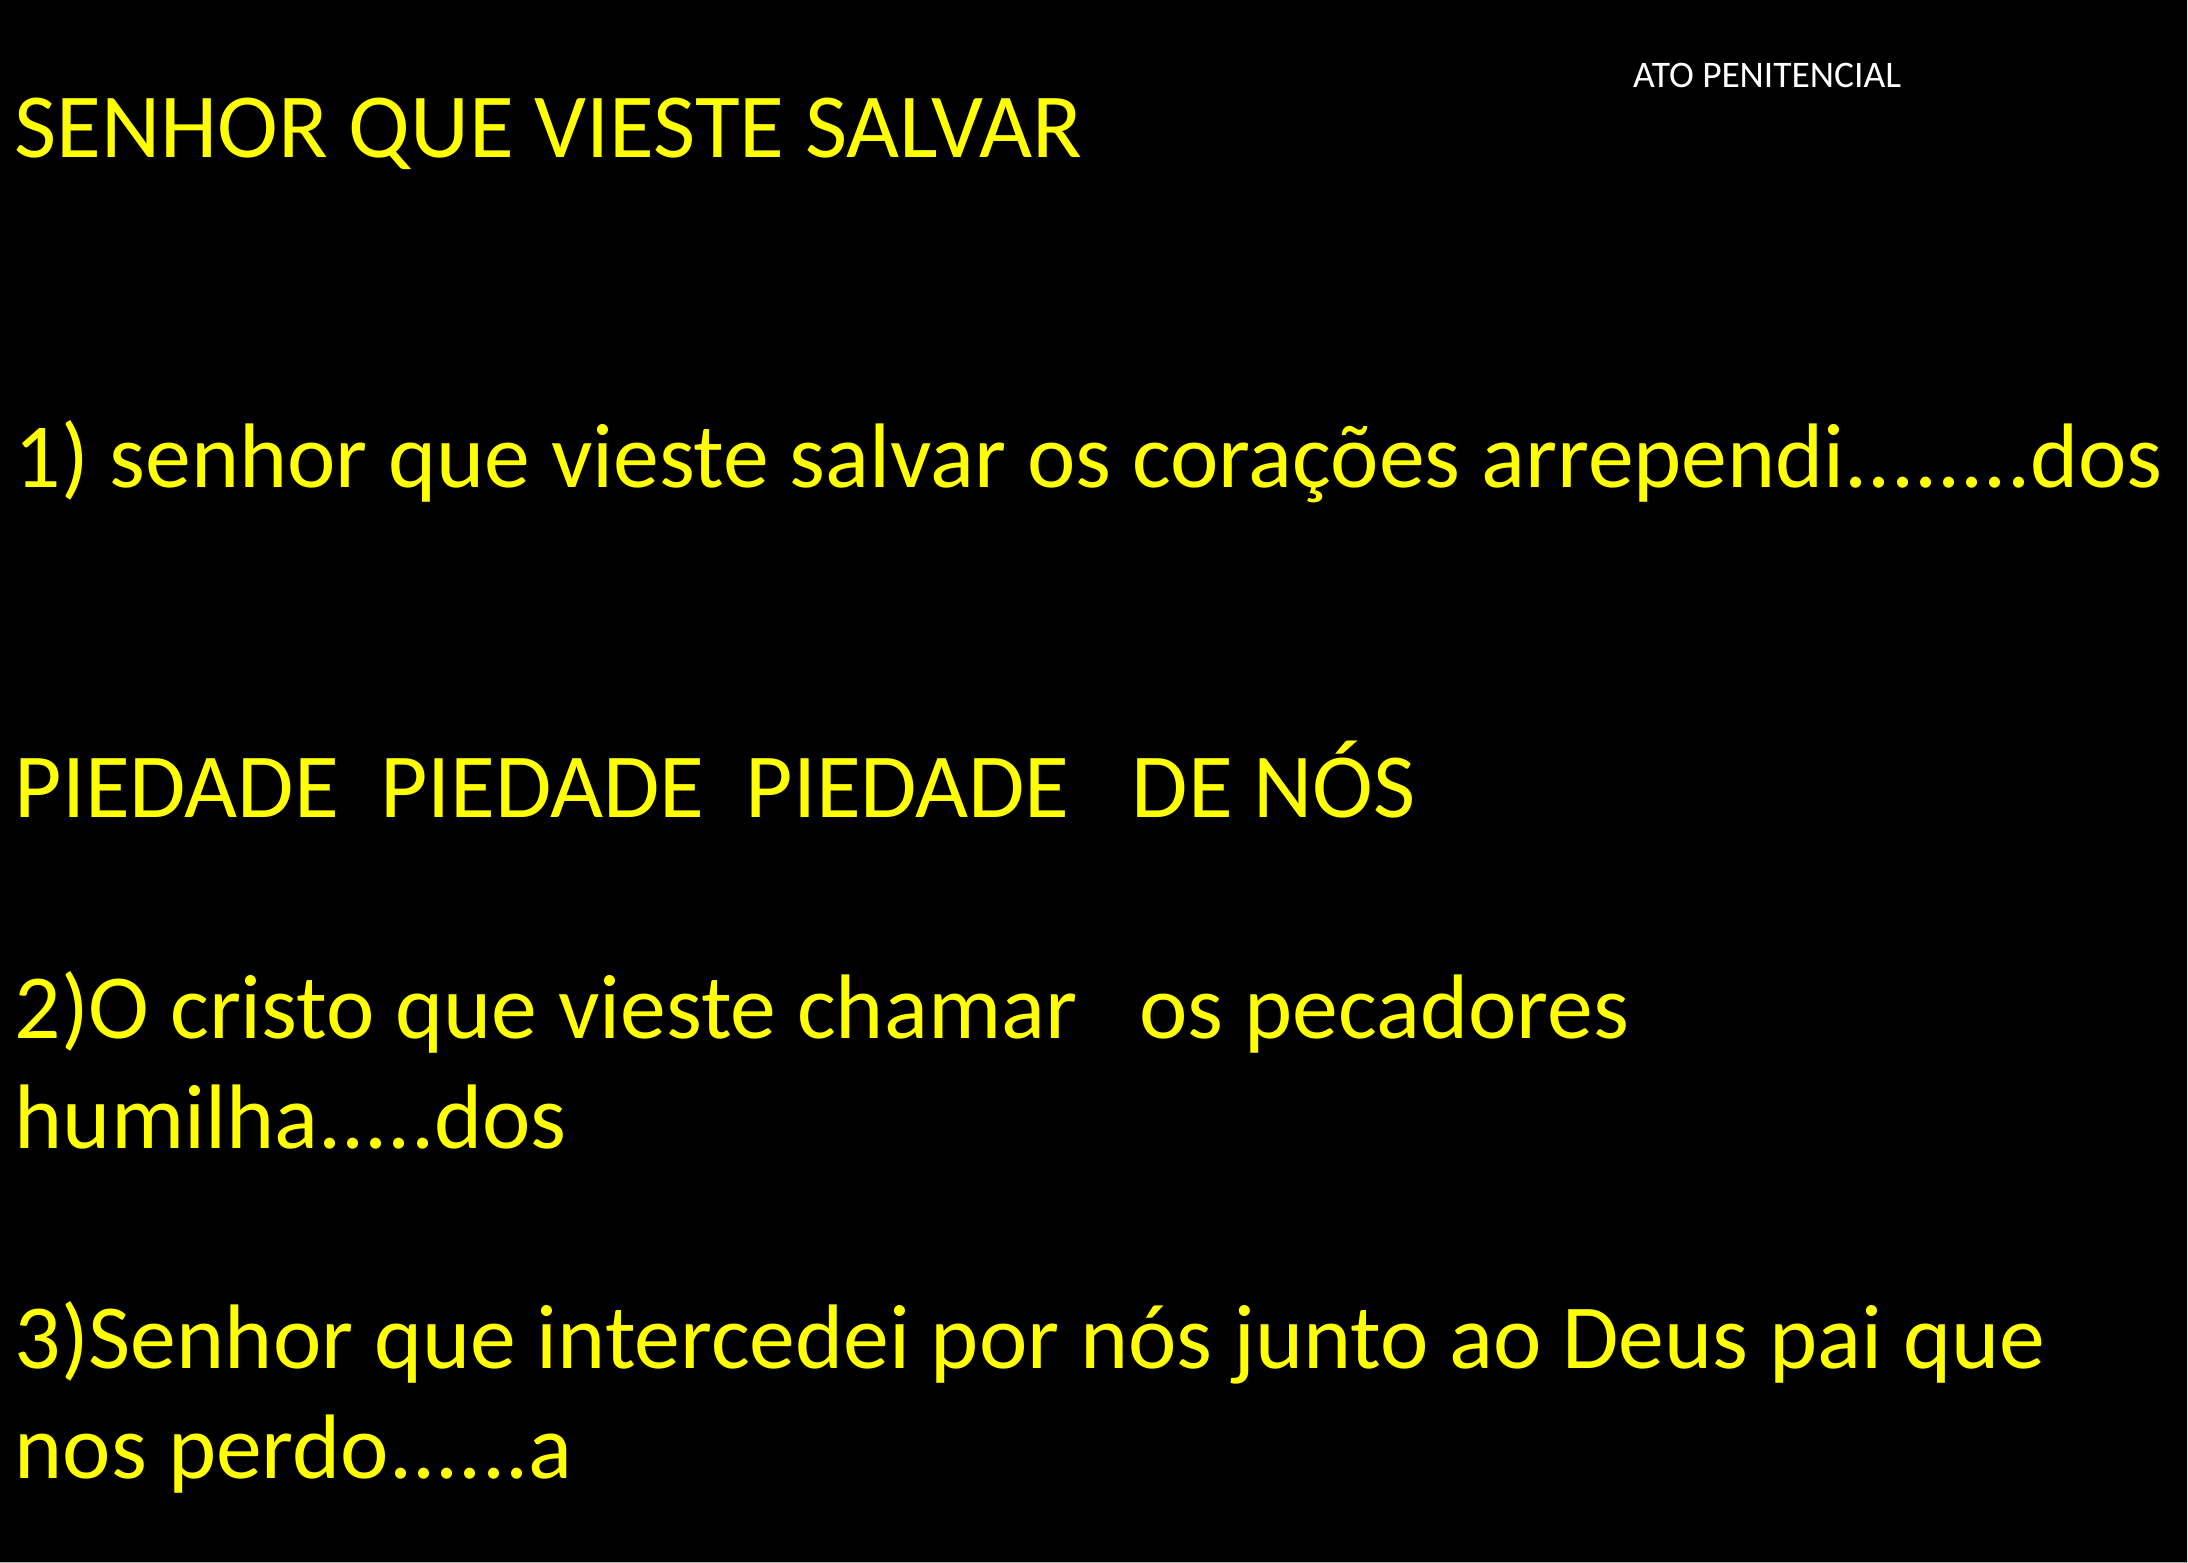

SENHOR QUE VIESTE SALVAR
1) senhor que vieste salvar os corações arrependi........dos
PIEDADE PIEDADE PIEDADE DE NÓS
2)O cristo que vieste chamar os pecadores humilha.....dos
3)Senhor que intercedei por nós junto ao Deus pai que nos perdo......a
 ATO PENITENCIAL